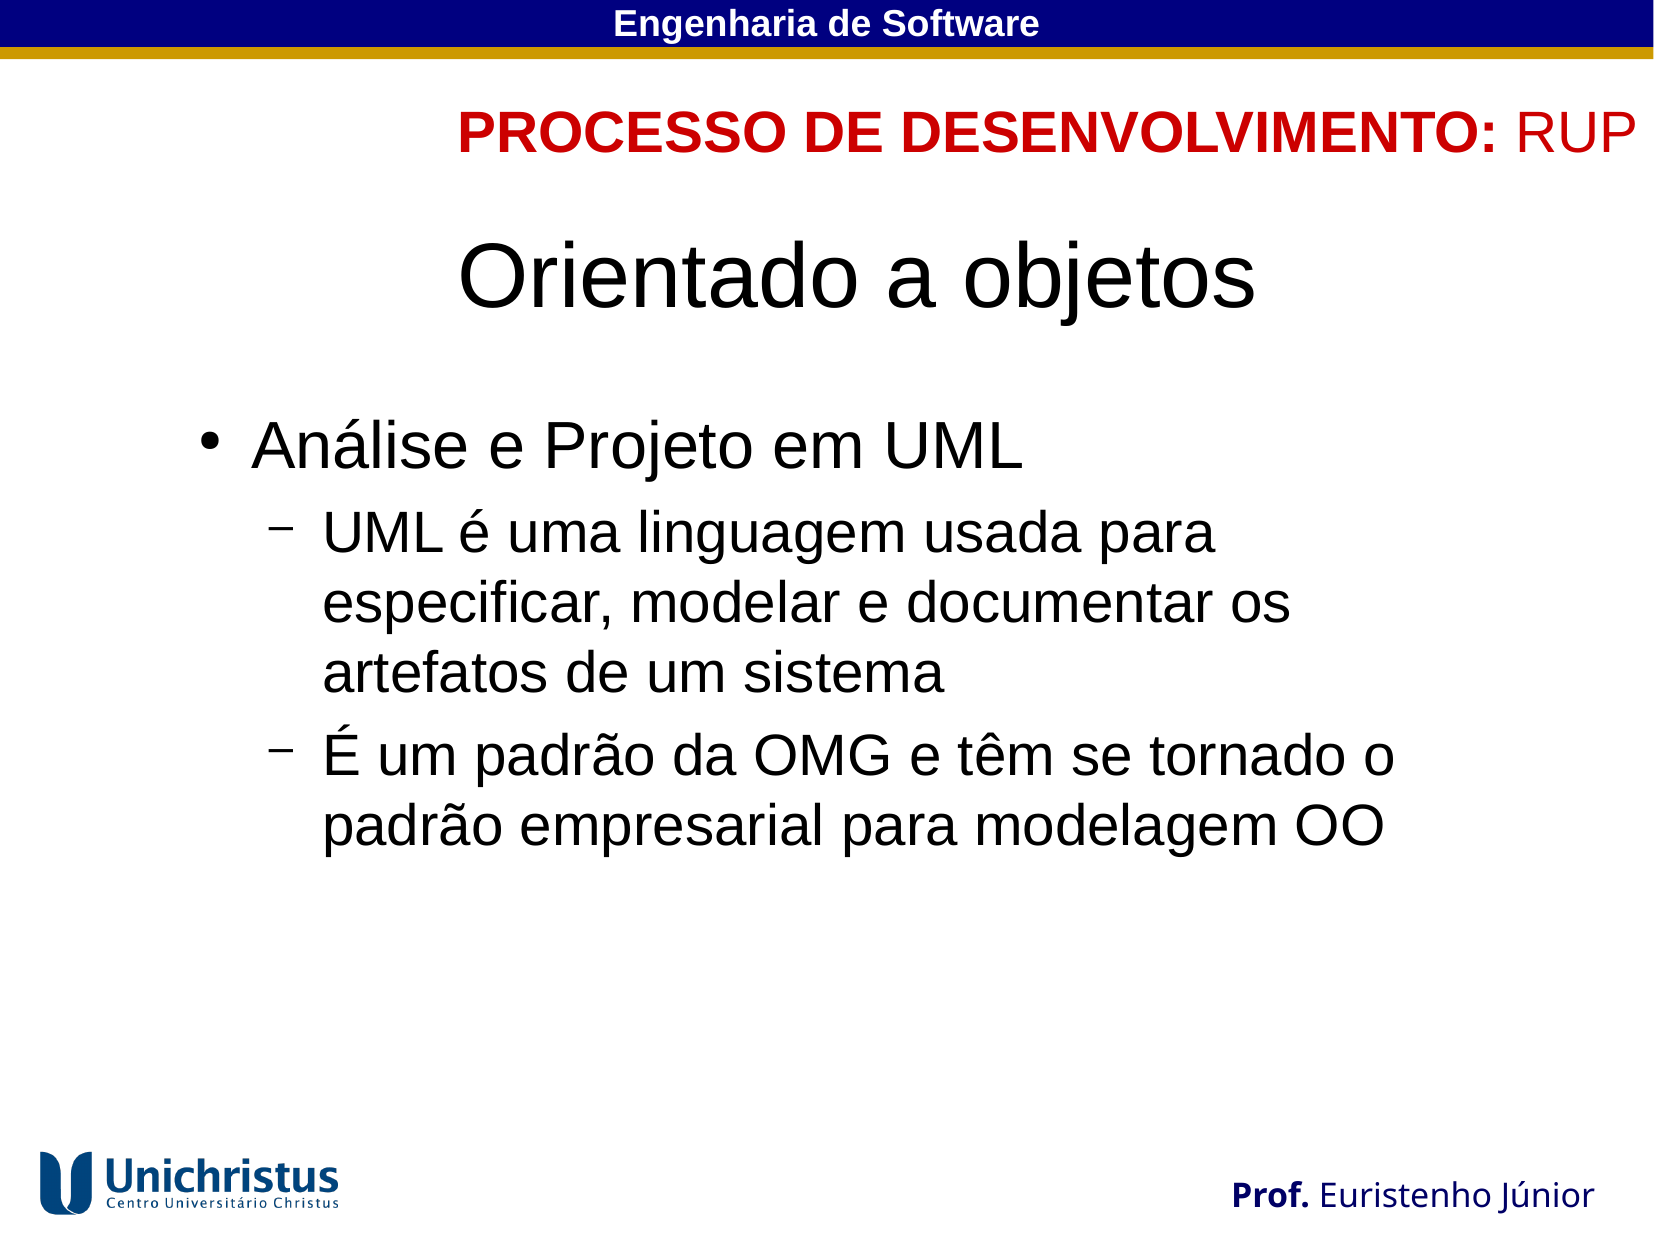

Engenharia de Software
PROCESSO DE DESENVOLVIMENTO: RUP
# Orientado a objetos
Análise e Projeto em UML
UML é uma linguagem usada para especificar, modelar e documentar os artefatos de um sistema
É um padrão da OMG e têm se tornado o padrão empresarial para modelagem OO
Prof. Euristenho Júnior